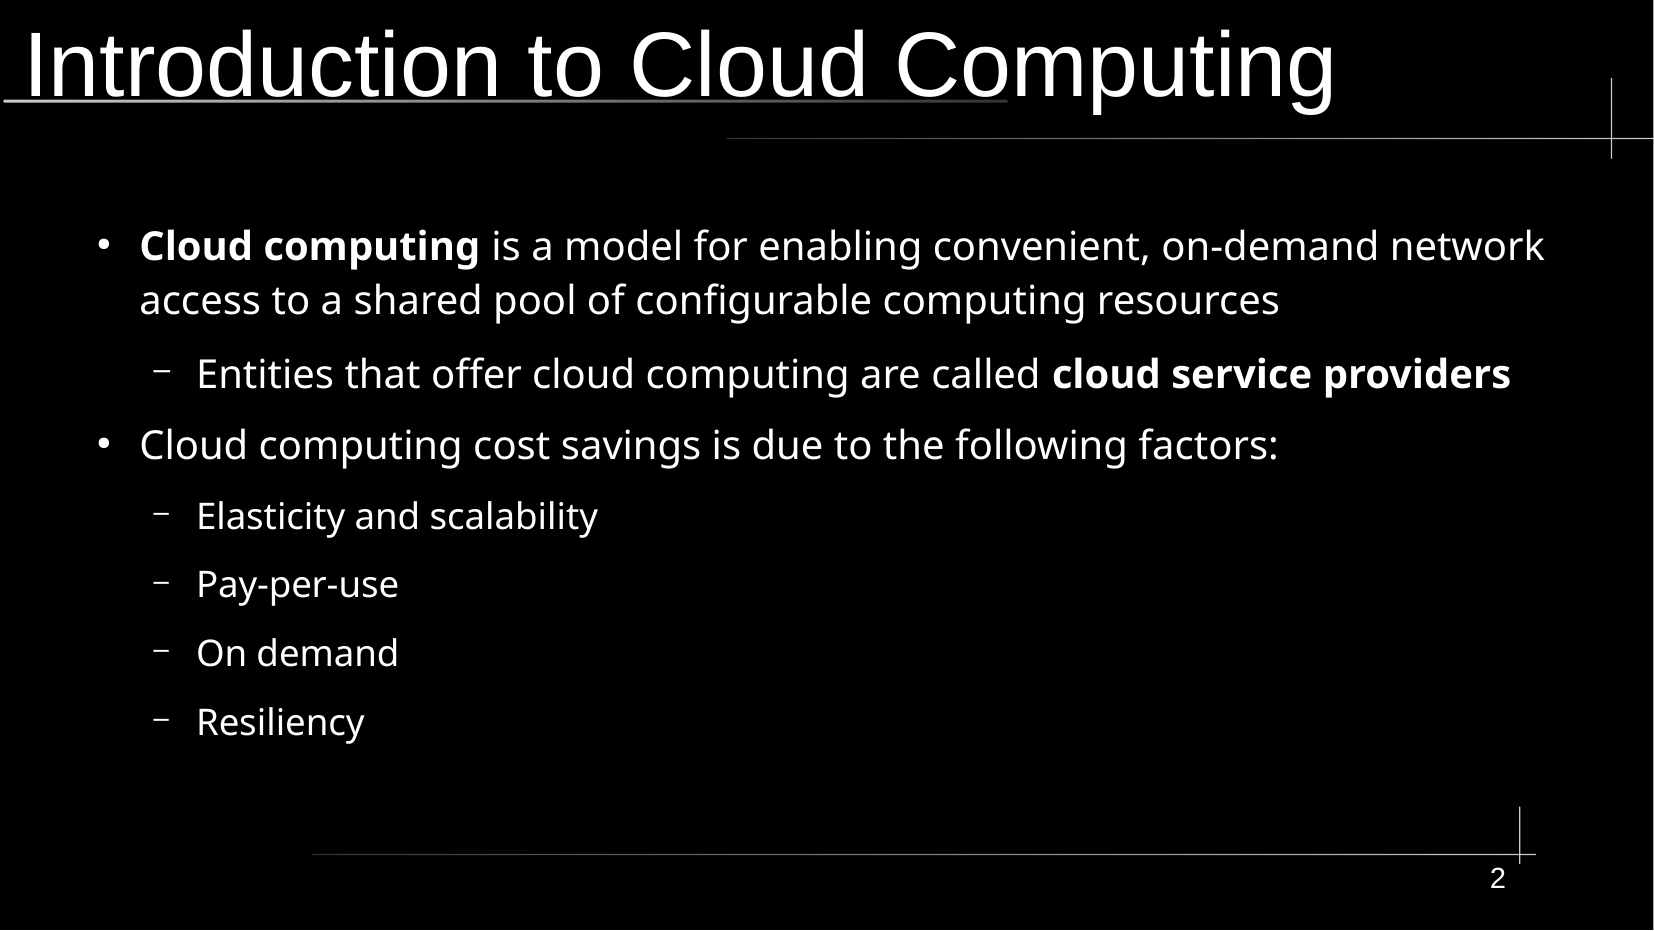

# Introduction to Cloud Computing
Cloud computing is a model for enabling convenient, on-demand network access to a shared pool of configurable computing resources
Entities that offer cloud computing are called cloud service providers
Cloud computing cost savings is due to the following factors:
Elasticity and scalability
Pay-per-use
On demand
Resiliency
2